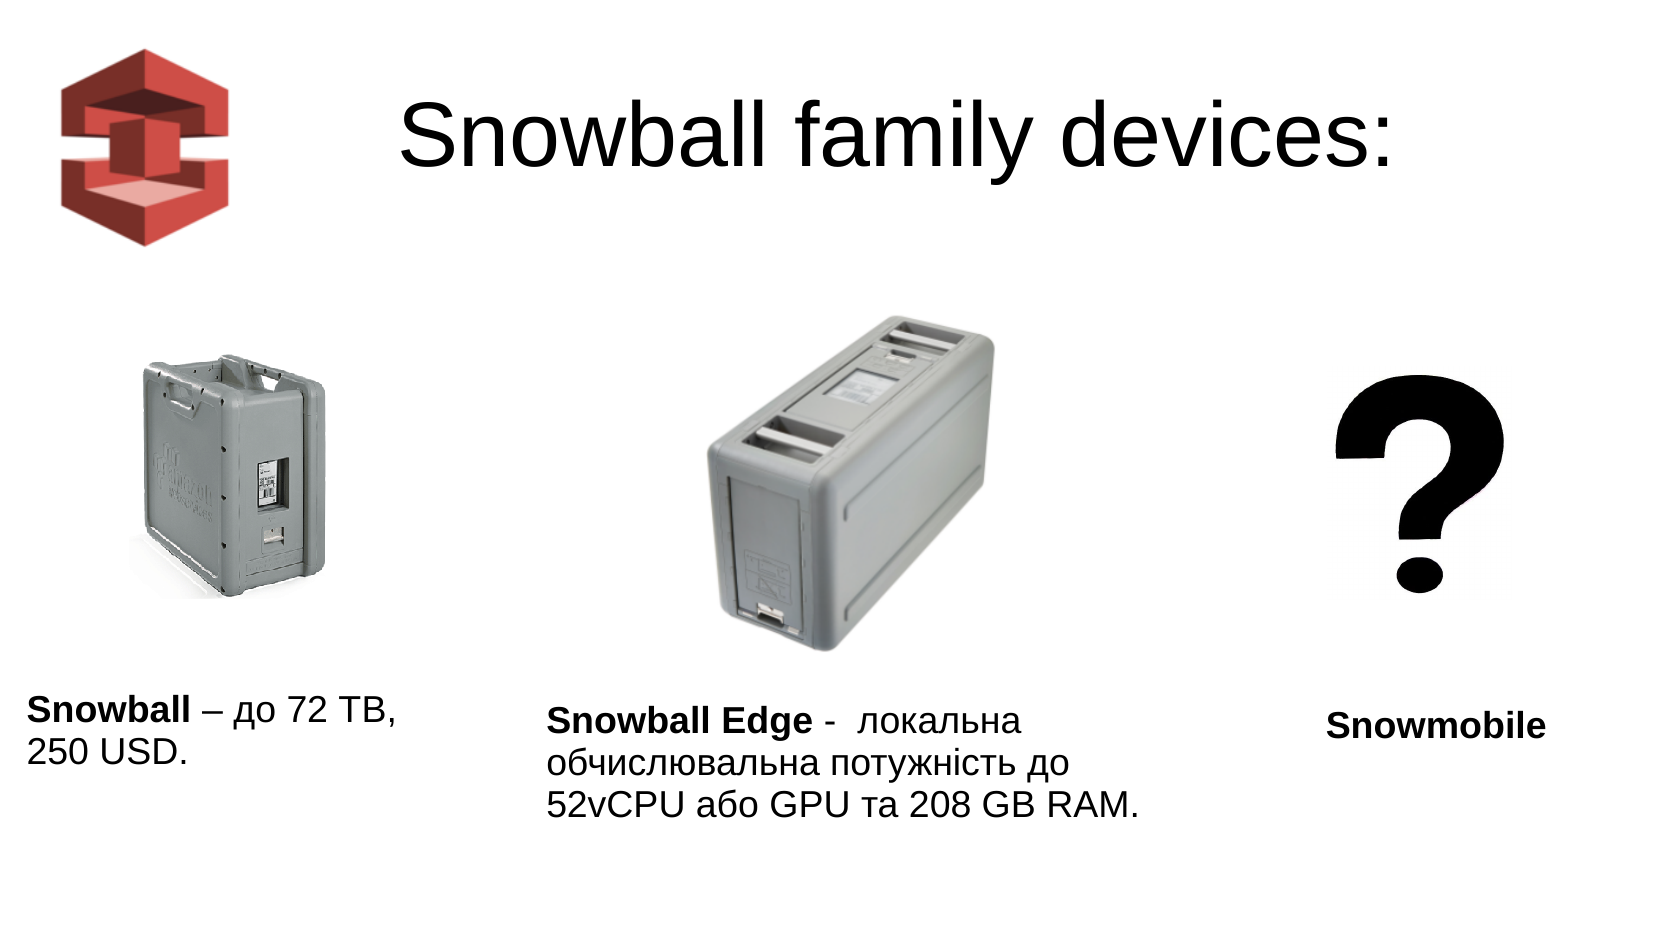

# Snowball family devices:
Snowball – до 72 TB,
250 USD.
Snowball Edge - локальна обчислювальна потужність до 52vCPU або GPU та 208 GB RAM.
Snowmobile